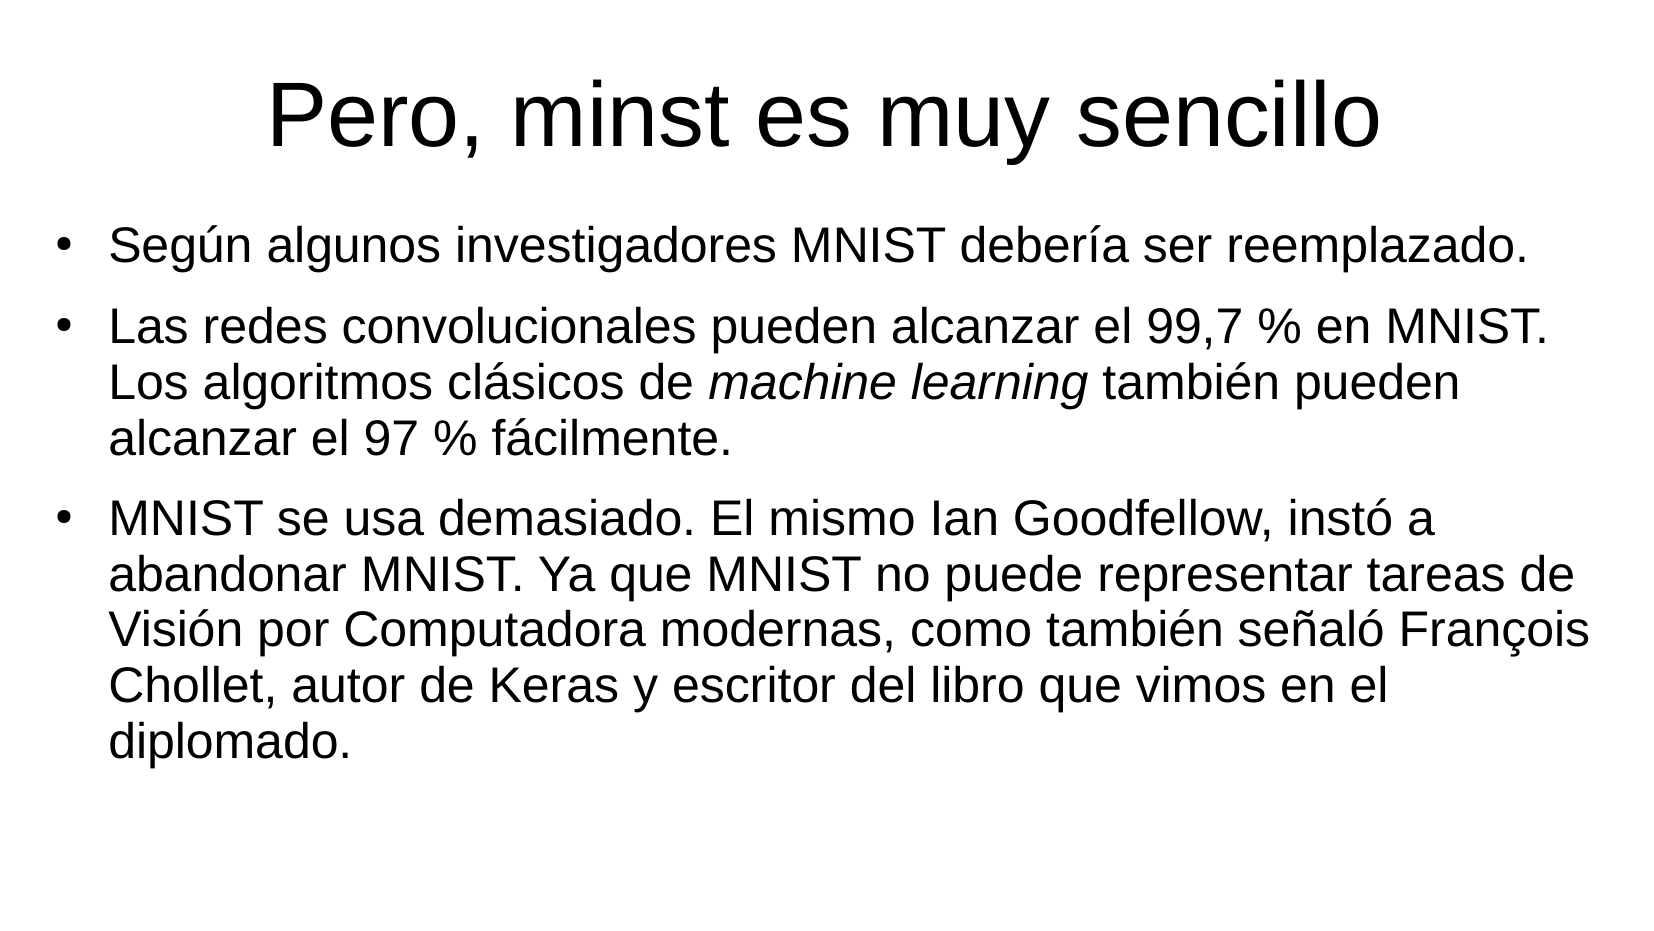

# Pero, minst es muy sencillo
Según algunos investigadores MNIST debería ser reemplazado.
Las redes convolucionales pueden alcanzar el 99,7 % en MNIST. Los algoritmos clásicos de machine learning también pueden alcanzar el 97 % fácilmente.
MNIST se usa demasiado. El mismo Ian Goodfellow, instó a abandonar MNIST. Ya que MNIST no puede representar tareas de Visión por Computadora modernas, como también señaló François Chollet, autor de Keras y escritor del libro que vimos en el diplomado.